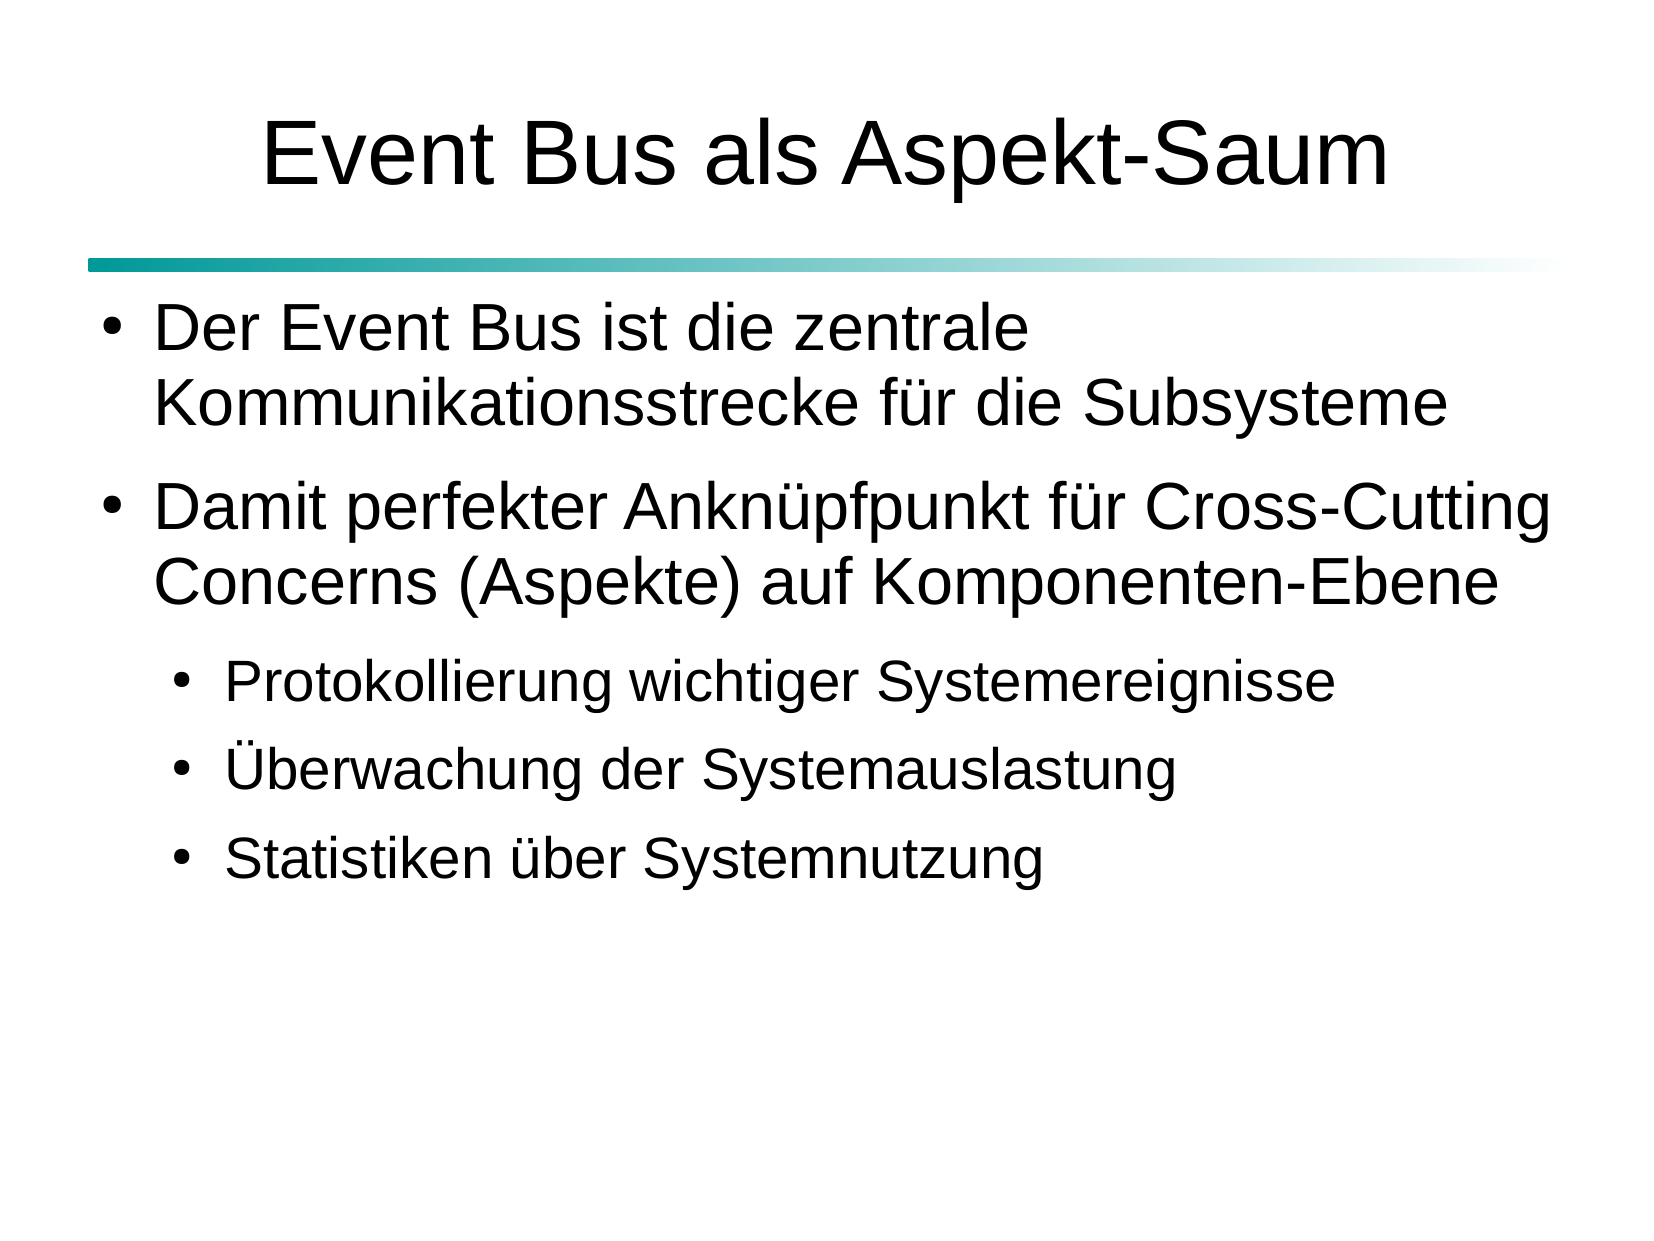

# Event Bus als Aspekt-Saum
Der Event Bus ist die zentrale Kommunikationsstrecke für die Subsysteme
Damit perfekter Anknüpfpunkt für Cross-Cutting Concerns (Aspekte) auf Komponenten-Ebene
Protokollierung wichtiger Systemereignisse
Überwachung der Systemauslastung
Statistiken über Systemnutzung